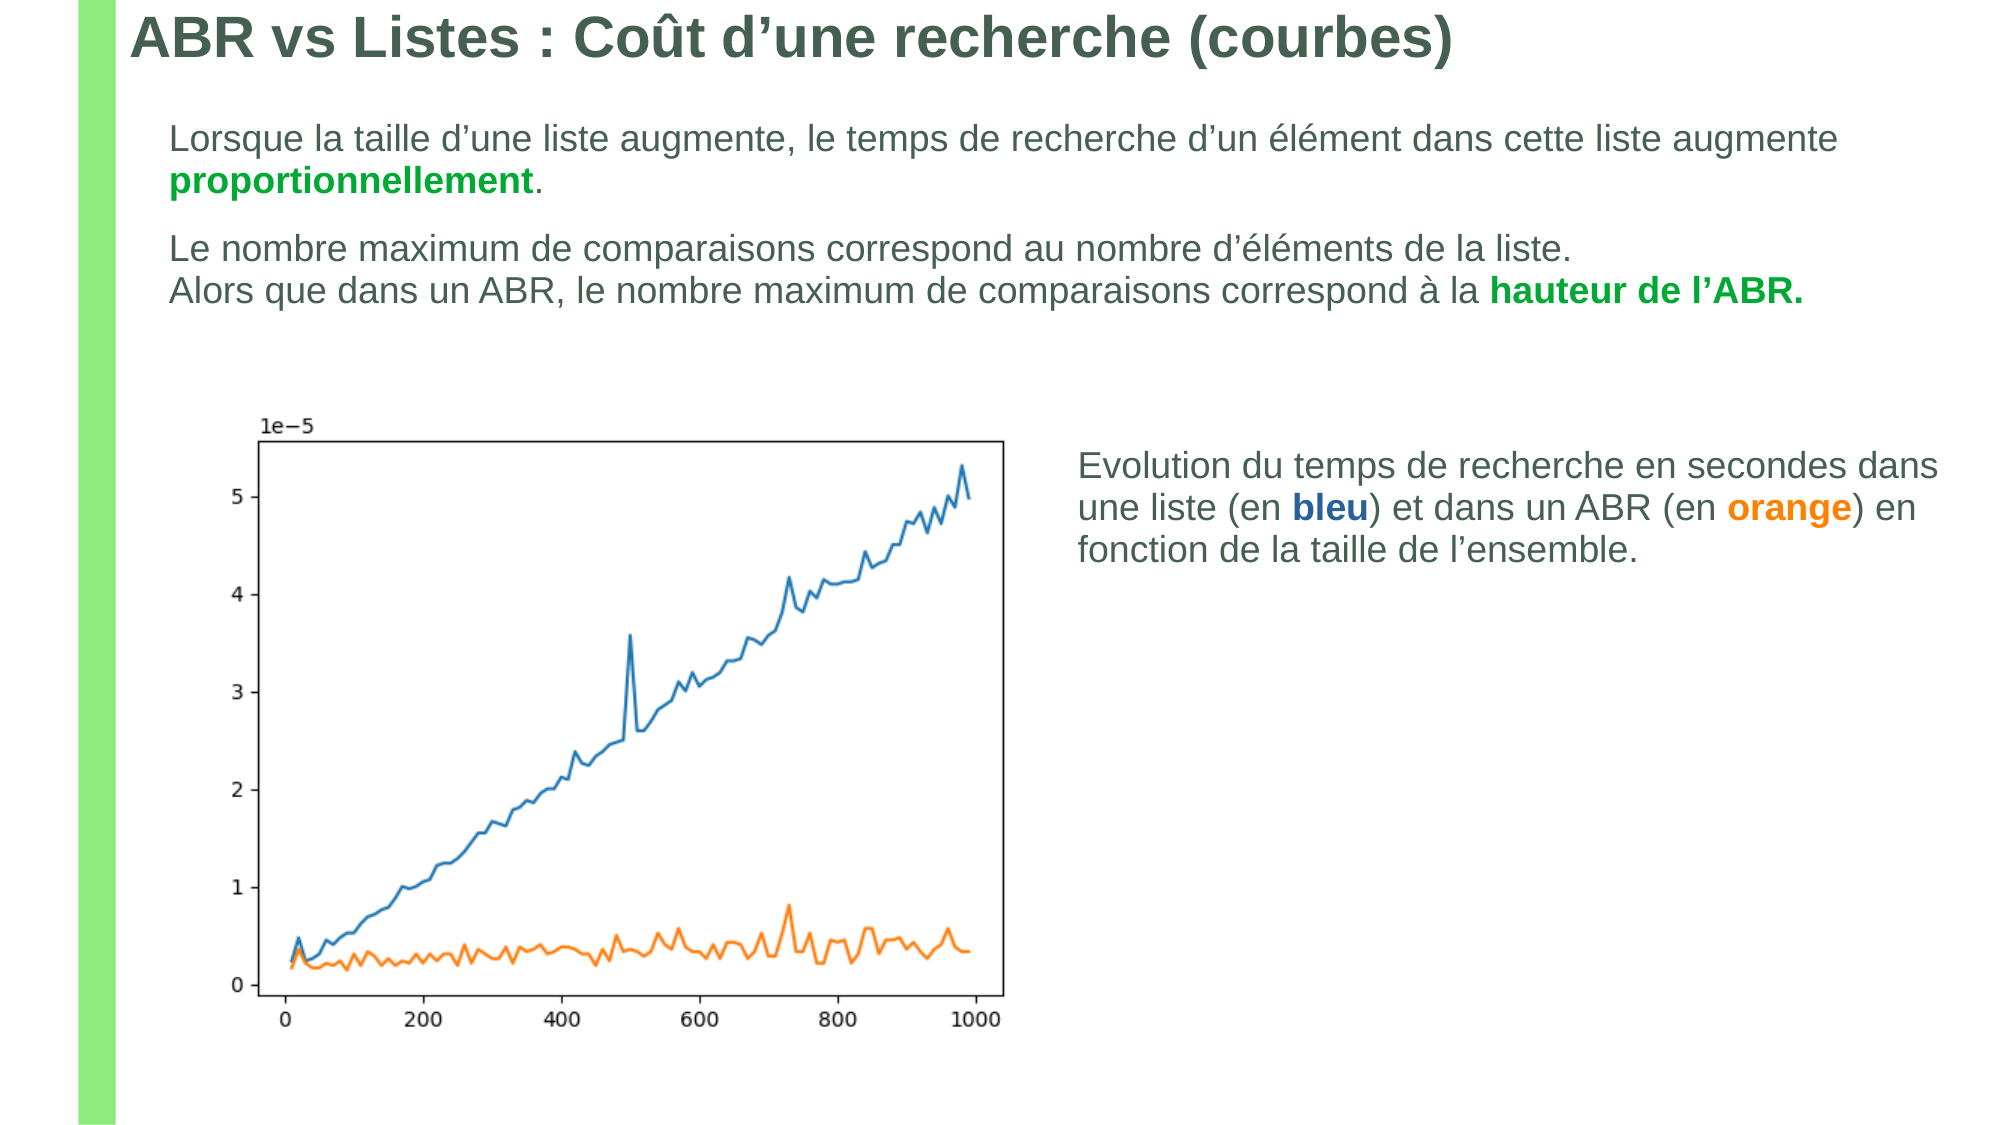

ABR vs Listes : Coût d’une recherche (courbes)
Lorsque la taille d’une liste augmente, le temps de recherche d’un élément dans cette liste augmente proportionnellement.
Le nombre maximum de comparaisons correspond au nombre d’éléments de la liste.
Alors que dans un ABR, le nombre maximum de comparaisons correspond à la hauteur de l’ABR.
Evolution du temps de recherche en secondes dans une liste (en bleu) et dans un ABR (en orange) en fonction de la taille de l’ensemble.